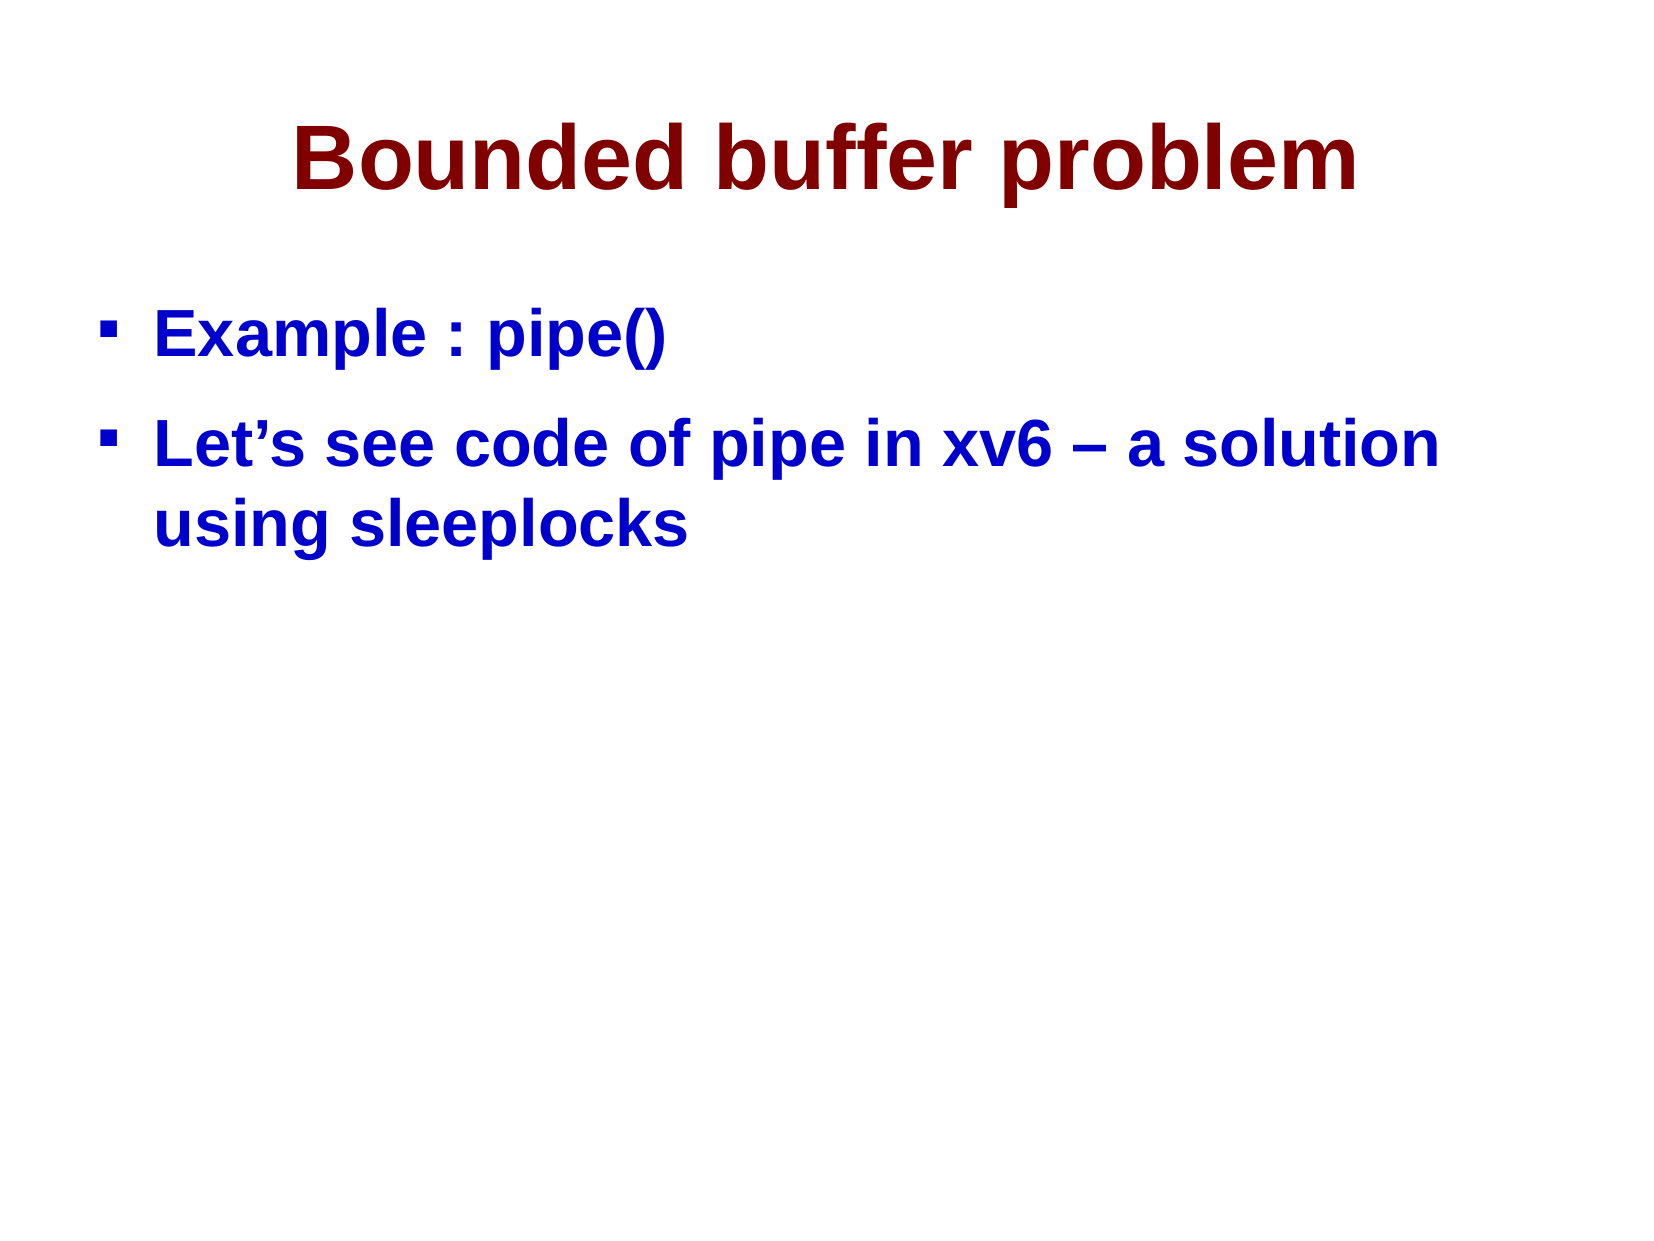

# Bounded buffer problem
Example : pipe()
Let’s see code of pipe in xv6 – a solution using sleeplocks